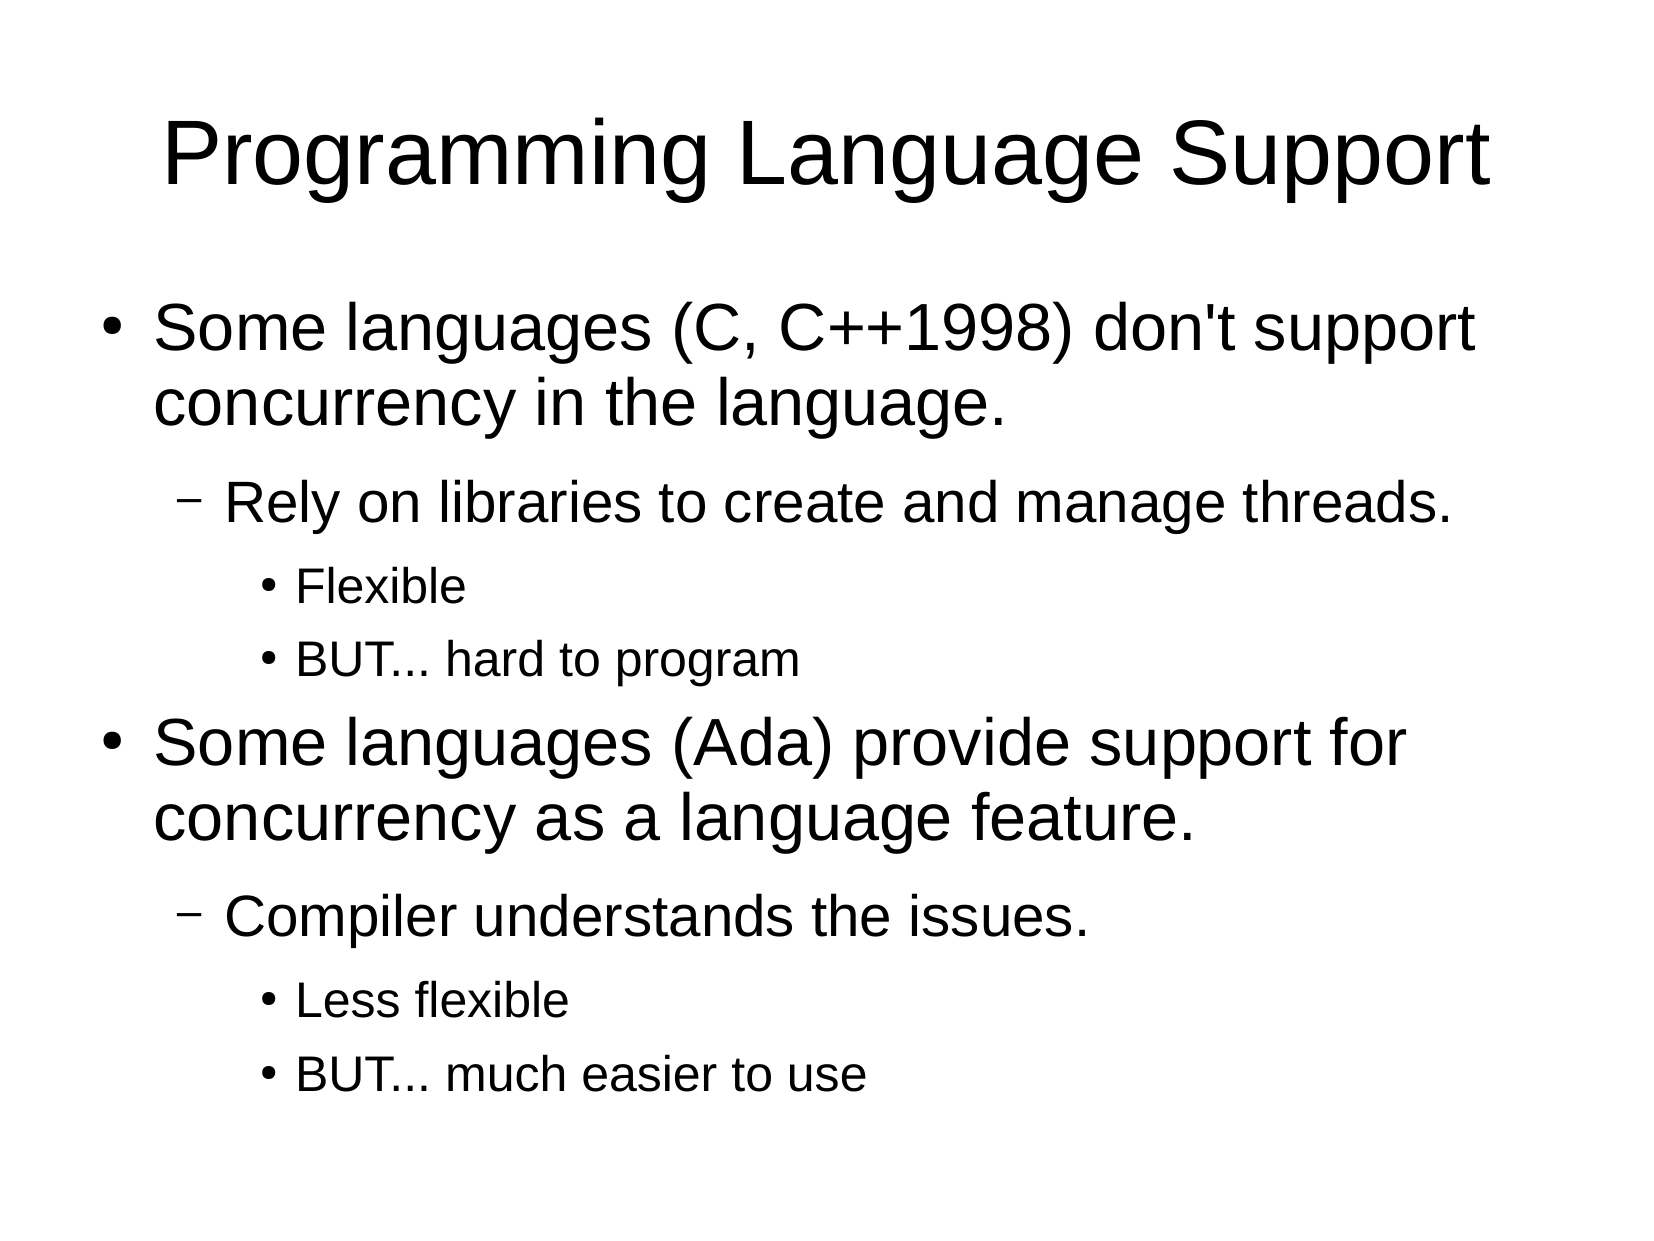

# Programming Language Support
Some languages (C, C++1998) don't support concurrency in the language.
Rely on libraries to create and manage threads.
Flexible
BUT... hard to program
Some languages (Ada) provide support for concurrency as a language feature.
Compiler understands the issues.
Less flexible
BUT... much easier to use